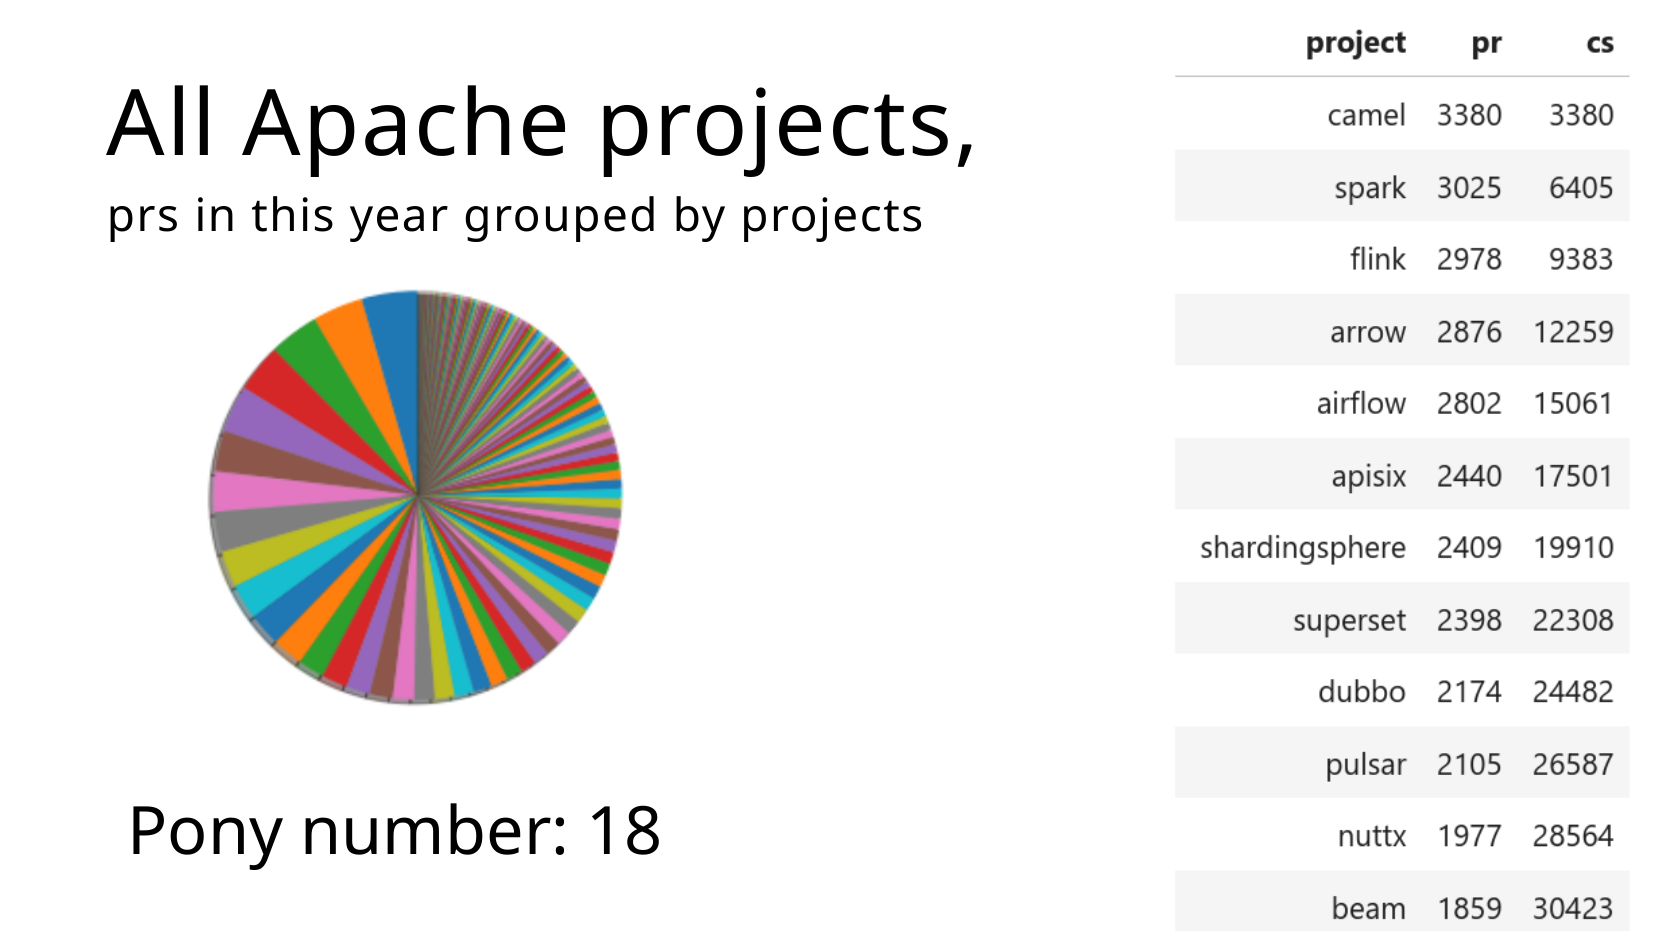

# All Apache projects, prs in this year grouped by projects
Pony number: 18